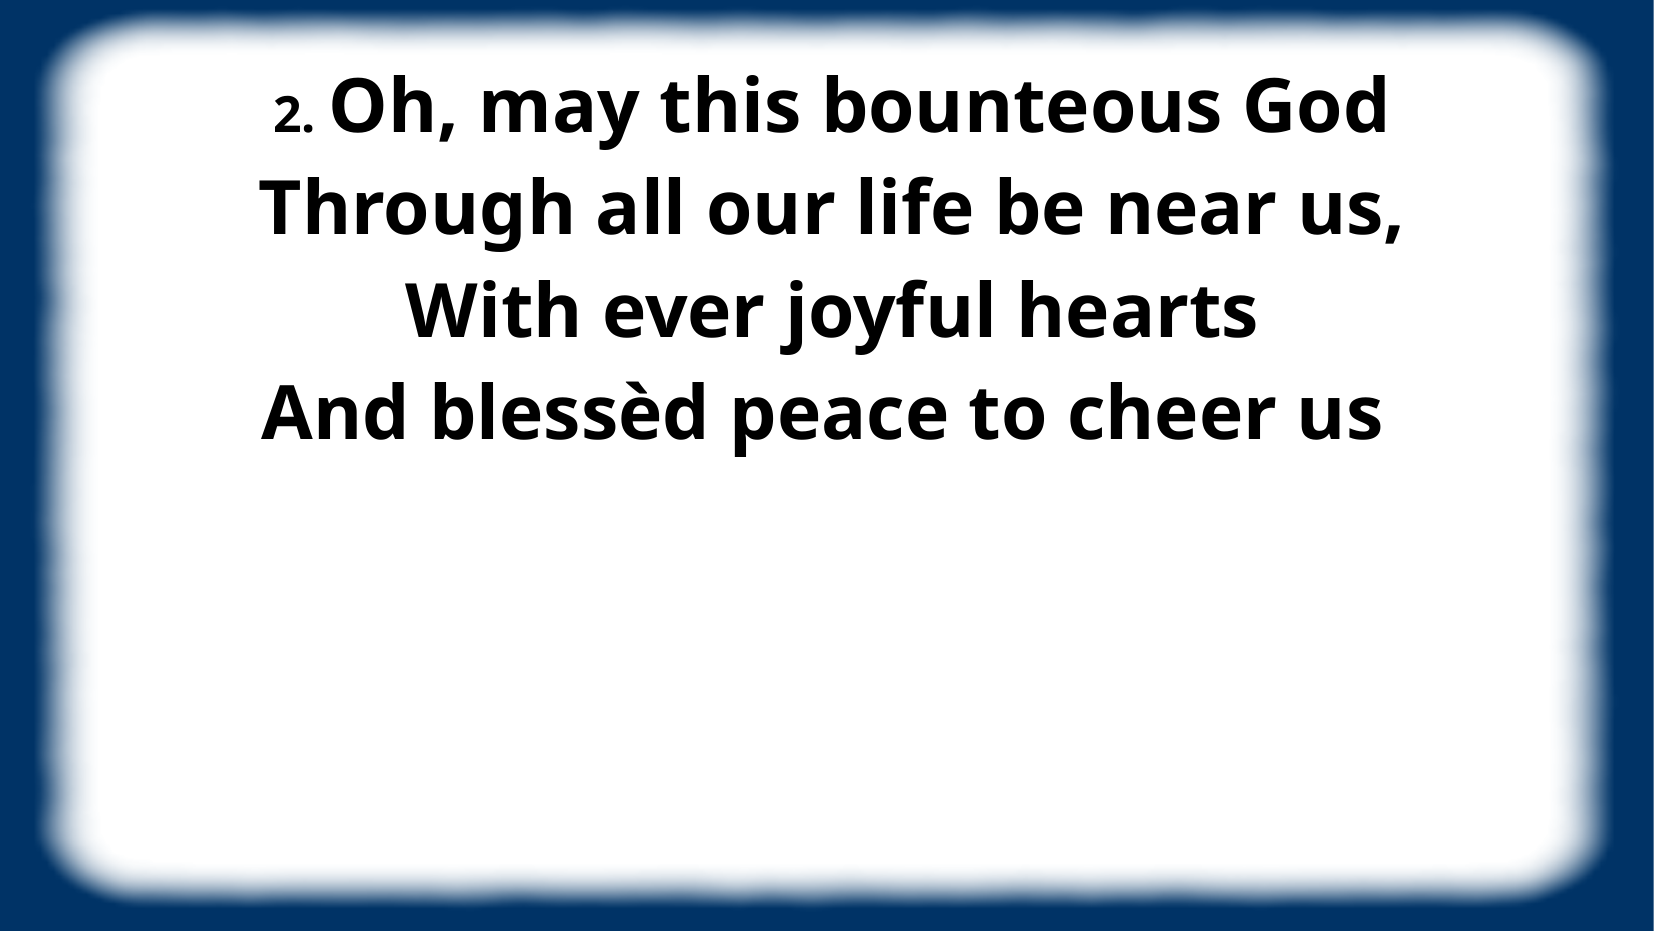

2. Oh, may this bounteous God
Through all our life be near us,
With ever joyful hearts
And blessèd peace to cheer us